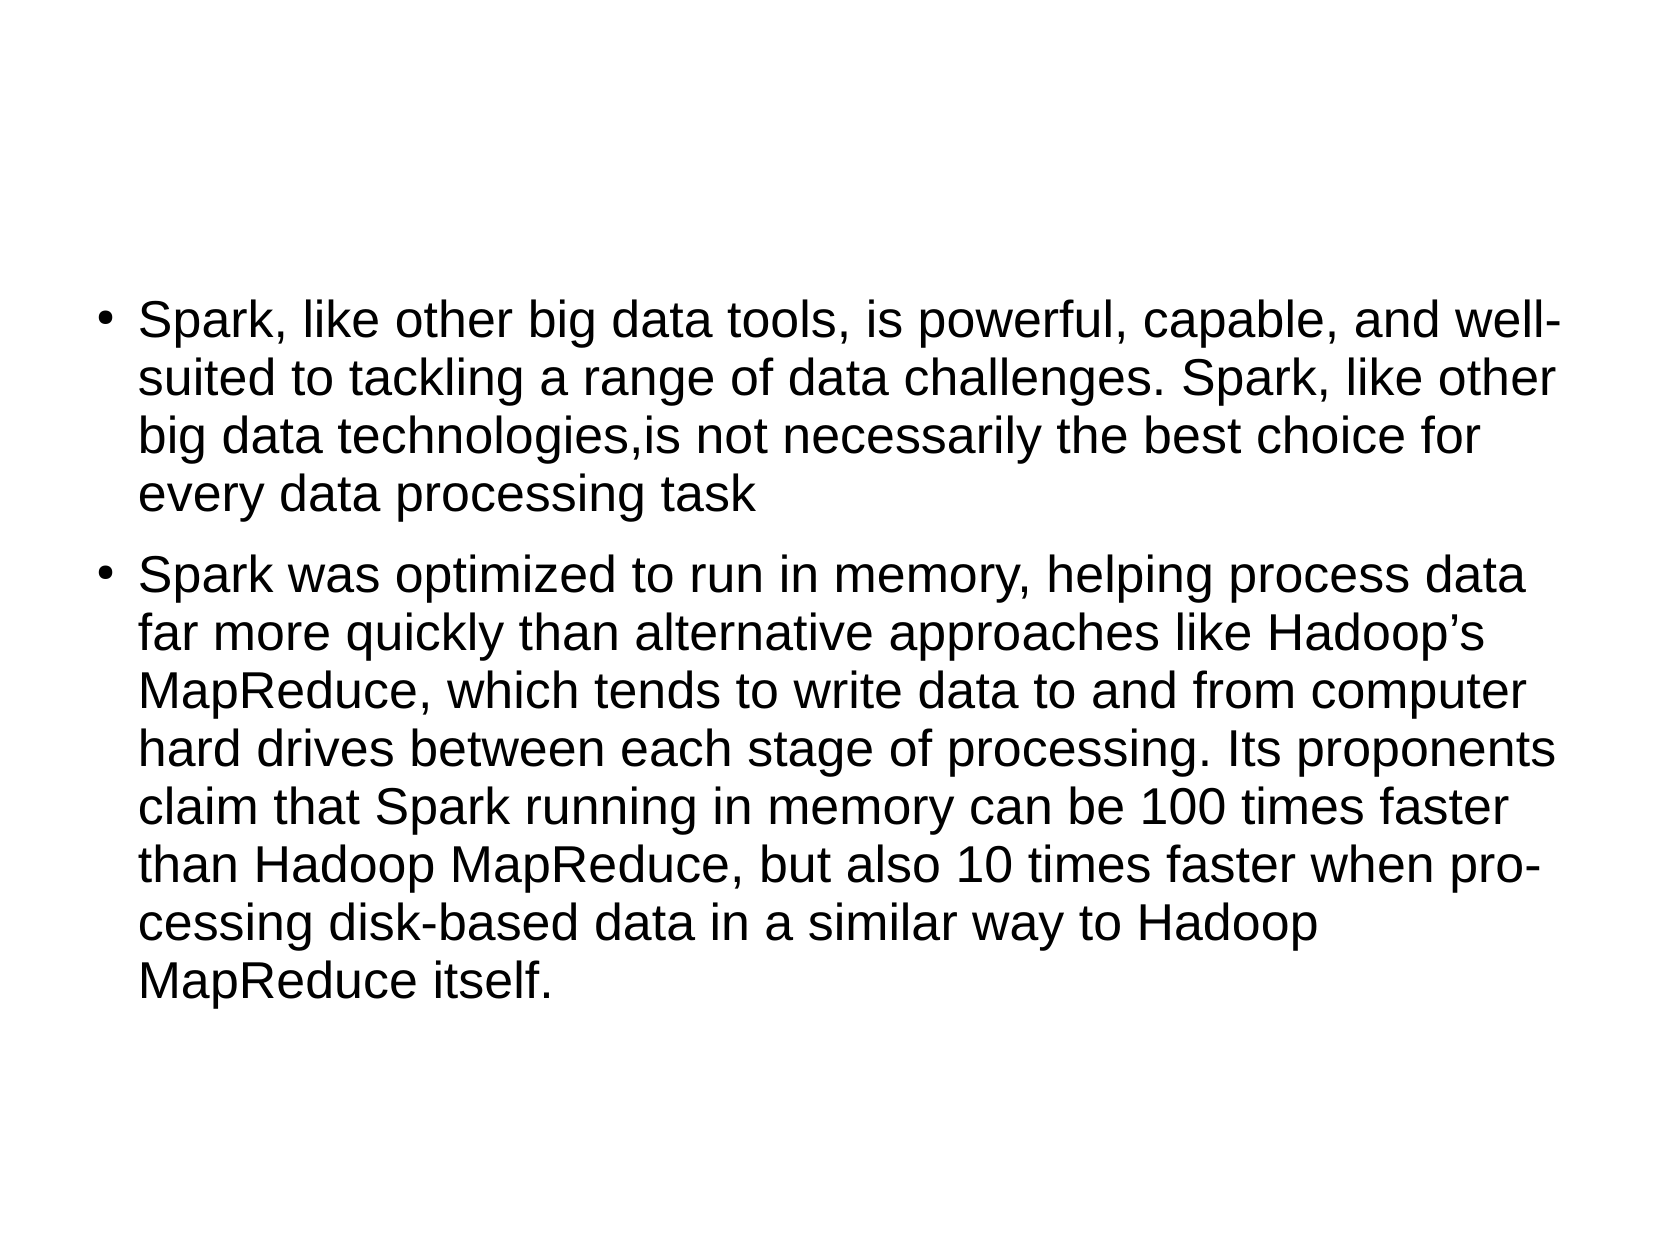

#
Spark, like other big data tools, is powerful, capable, and well-suited to tackling a range of data challenges. Spark, like other big data technologies,is not necessarily the best choice for every data processing task
Spark was optimized to run in memory, helping process data far more quickly than alternative approaches like Hadoop’s MapReduce, which tends to write data to and from computer hard drives between each stage of processing. Its proponents claim that Spark running in memory can be 100 times faster than Hadoop MapReduce, but also 10 times faster when pro- cessing disk-based data in a similar way to Hadoop MapReduce itself.